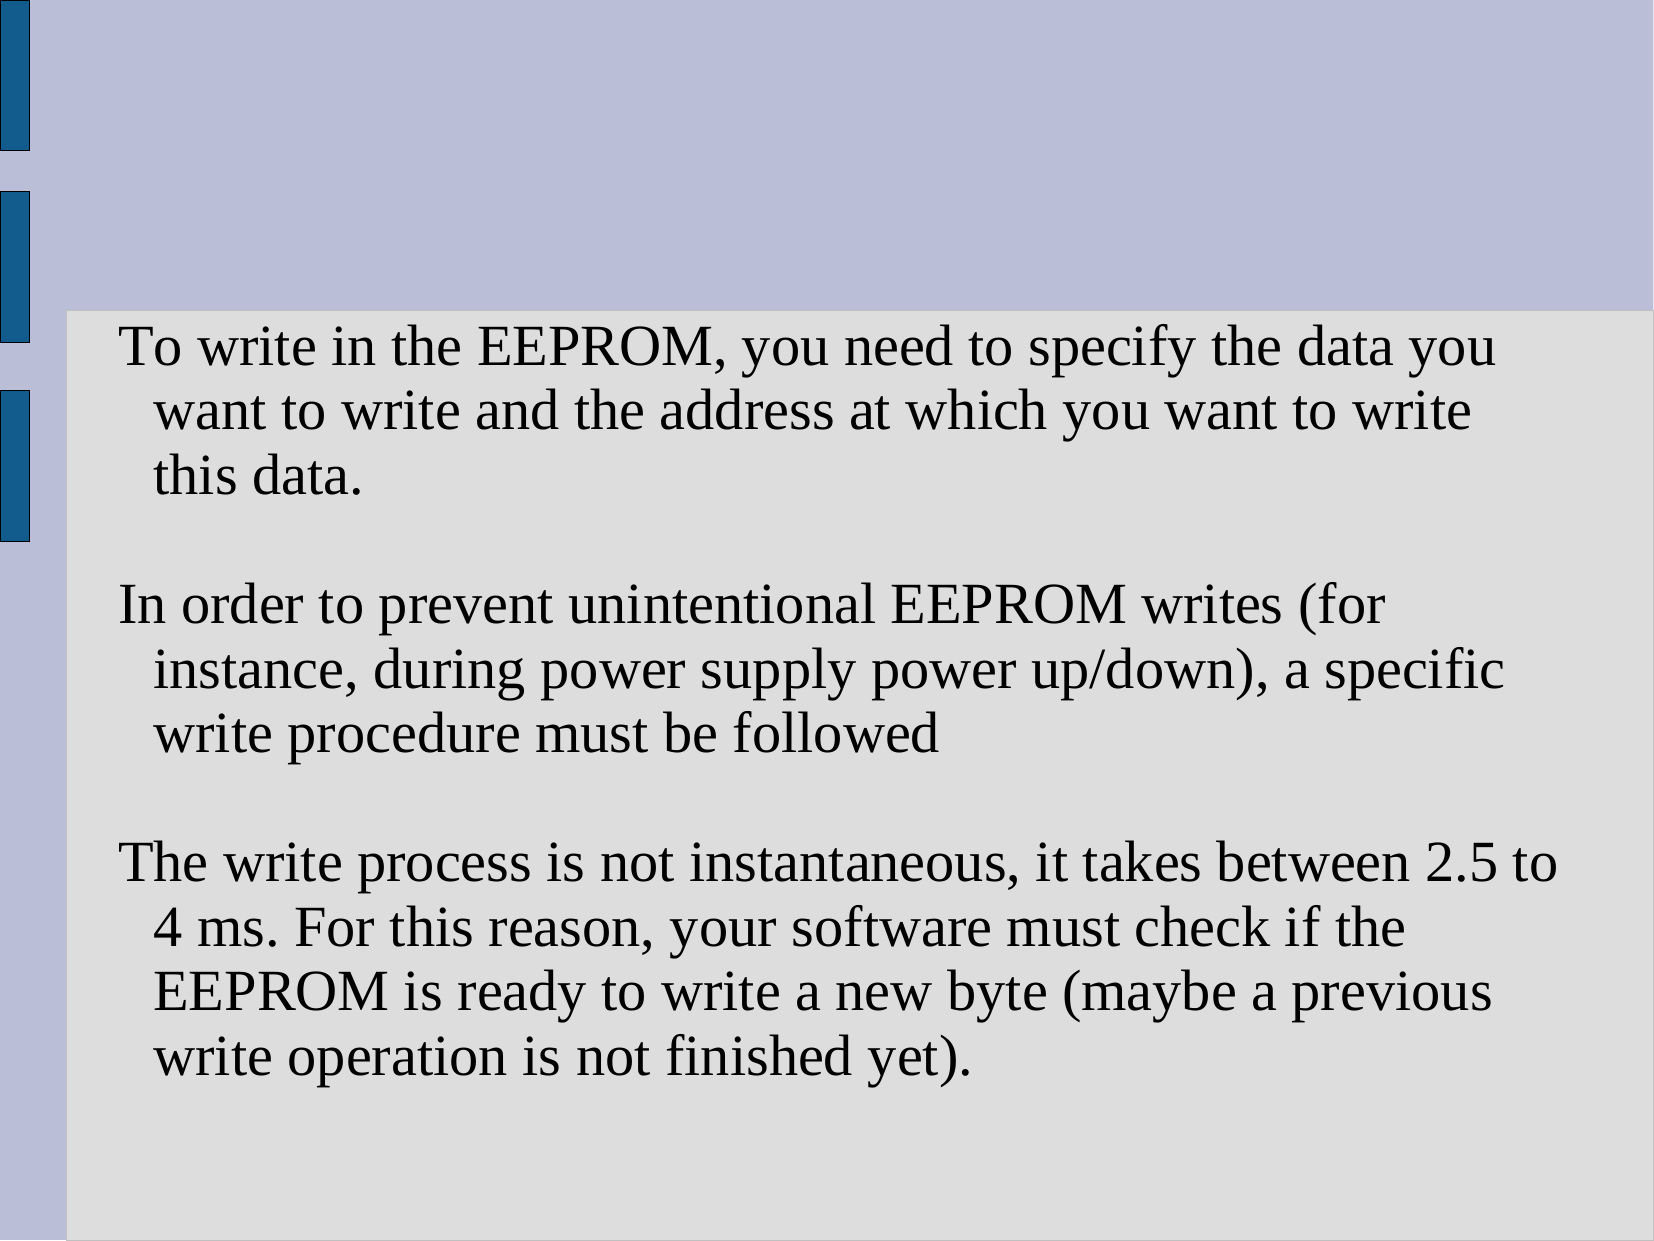

# To write in the EEPROM, you need to specify the data you want to write and the address at which you want to write this data.
In order to prevent unintentional EEPROM writes (for instance, during power supply power up/down), a specific write procedure must be followed
The write process is not instantaneous, it takes between 2.5 to 4 ms. For this reason, your software must check if the EEPROM is ready to write a new byte (maybe a previous write operation is not finished yet).